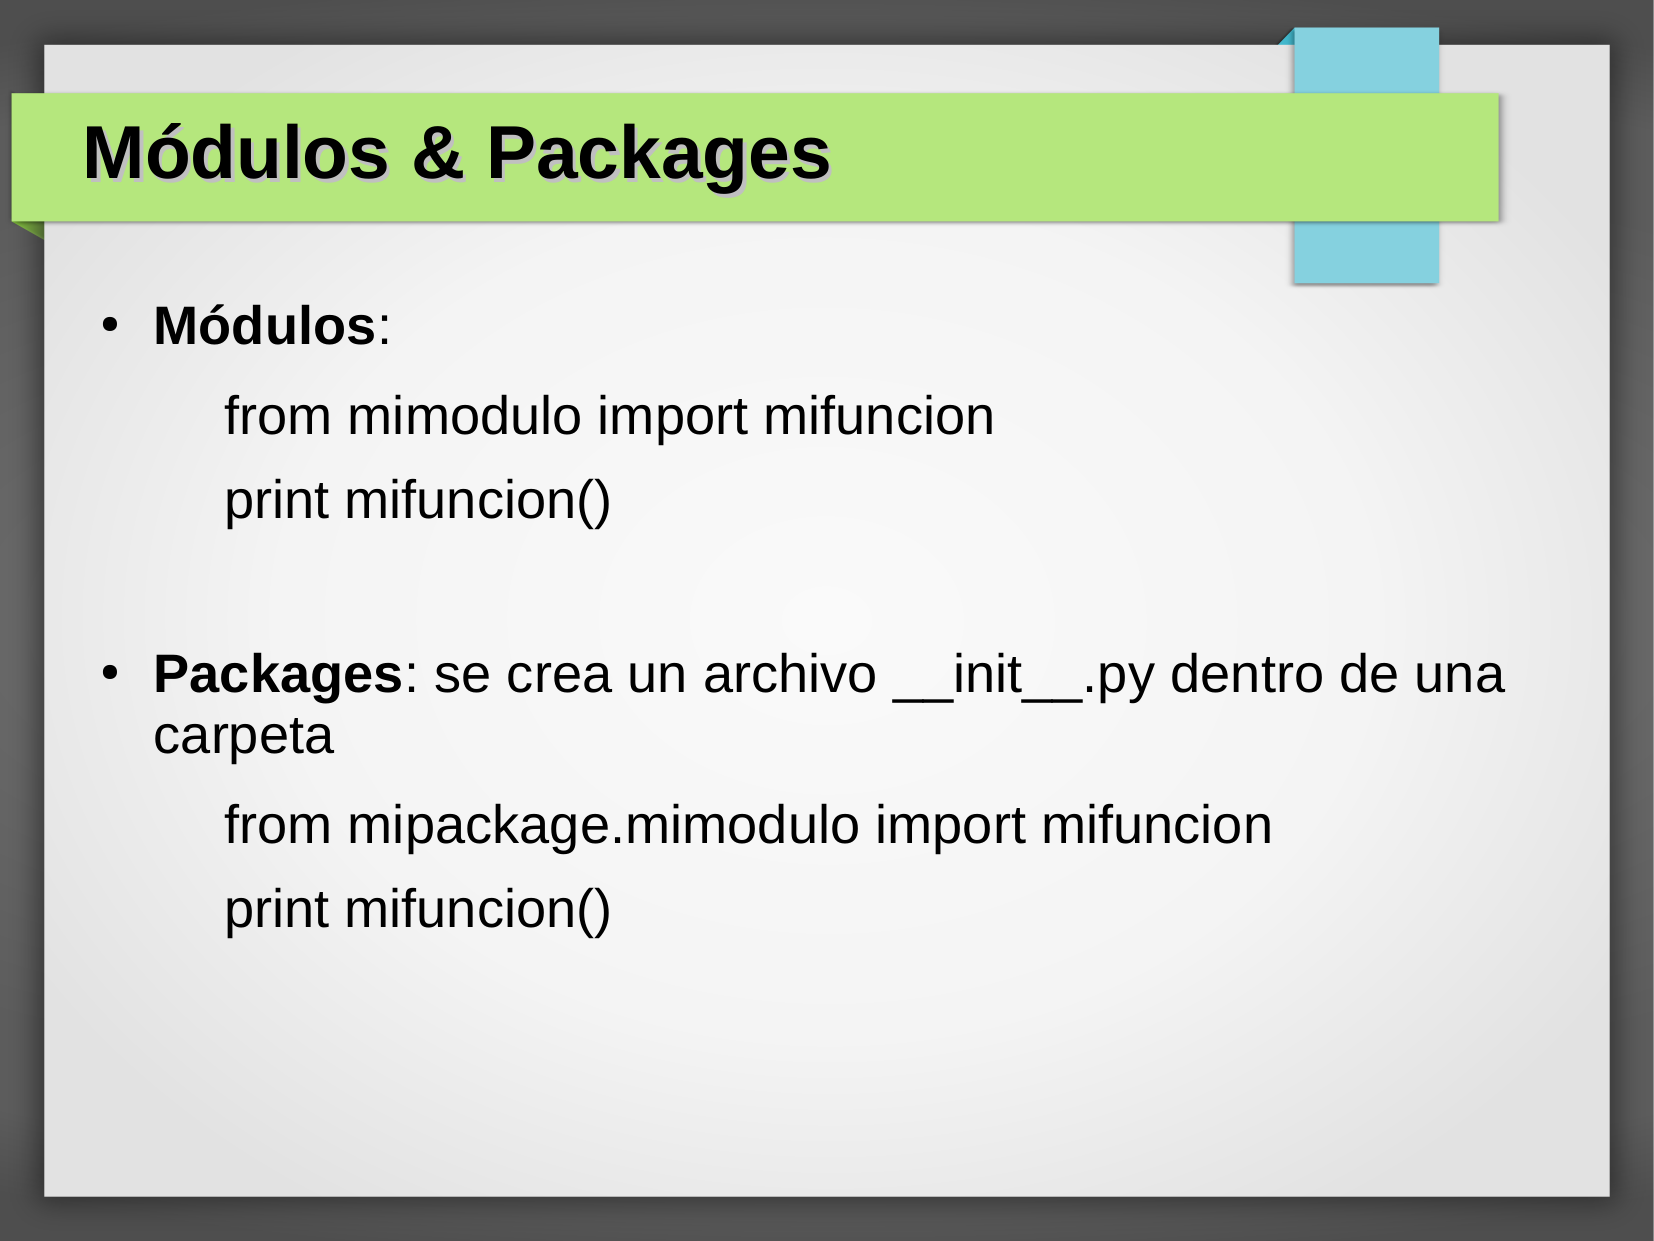

# Módulos & Packages
Módulos:
from mimodulo import mifuncion
print mifuncion()
Packages: se crea un archivo __init__.py dentro de una carpeta
from mipackage.mimodulo import mifuncion
print mifuncion()